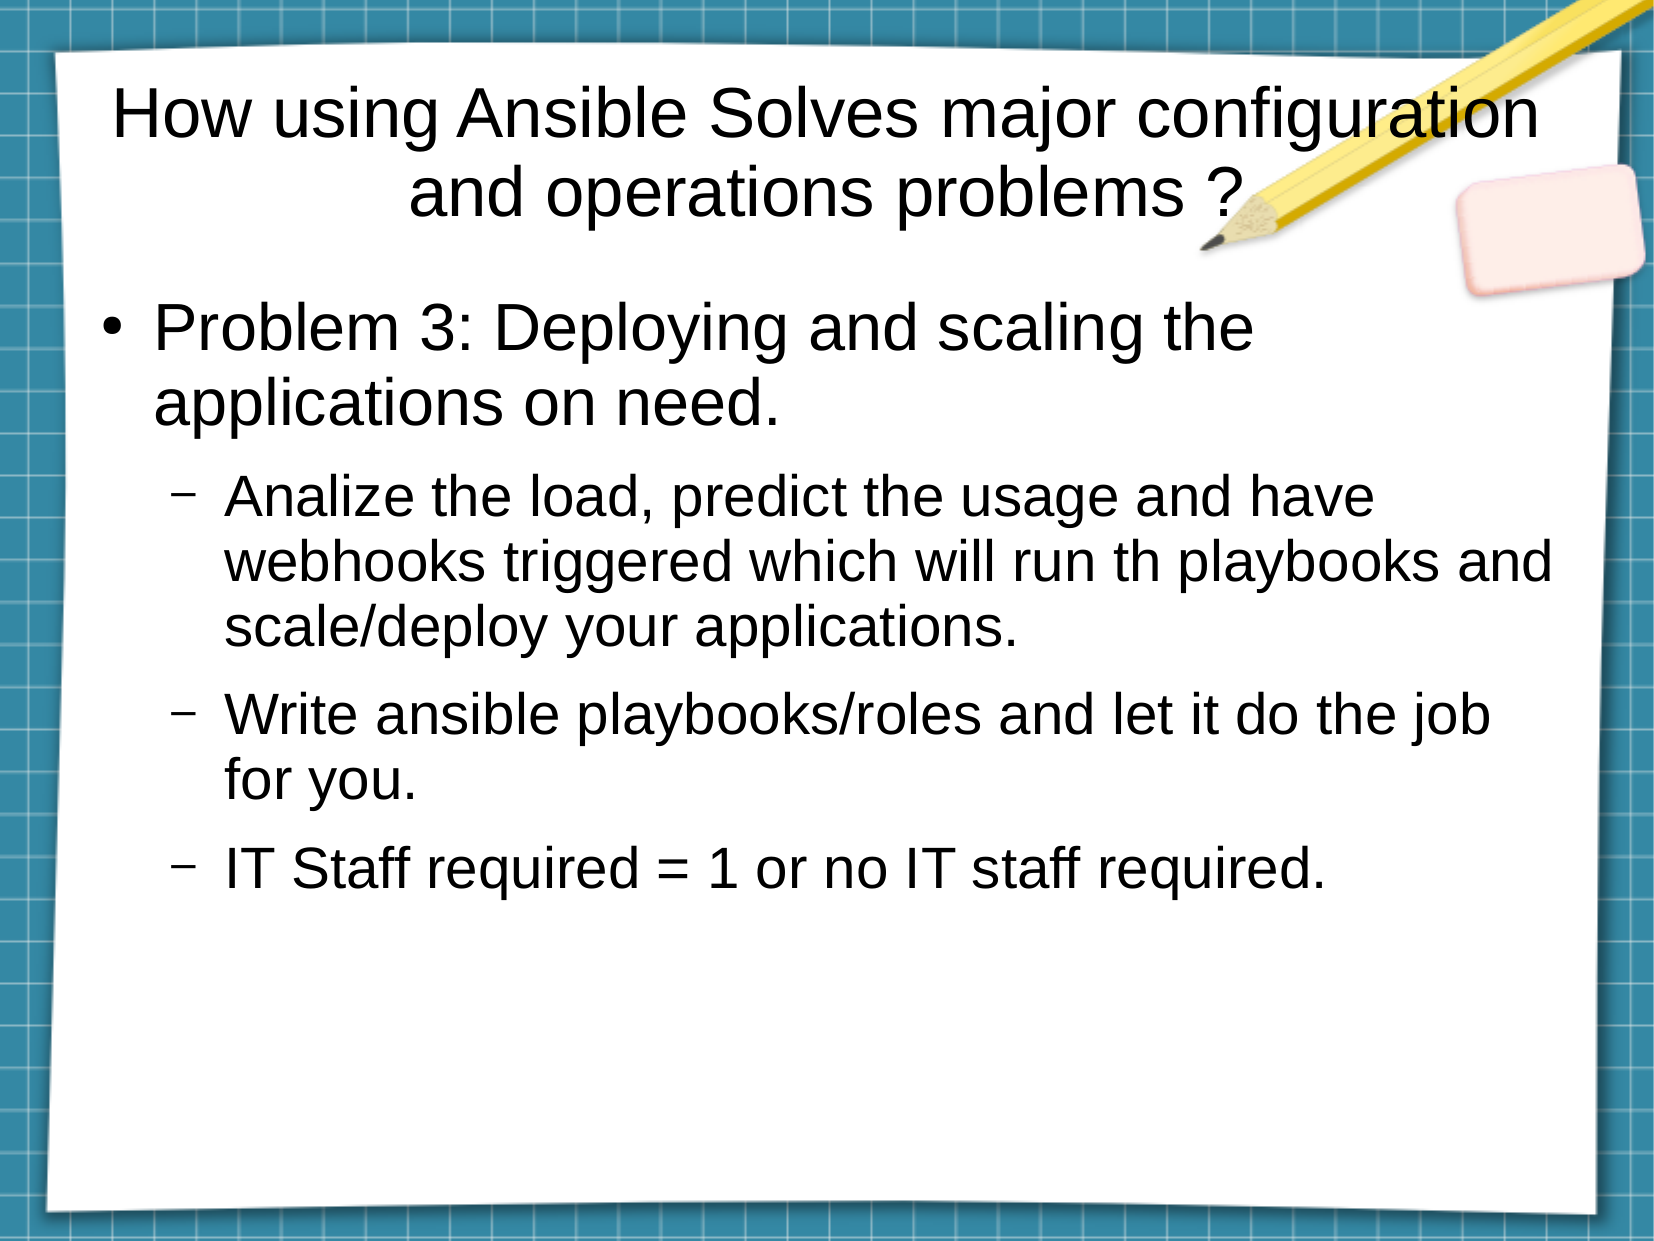

# How using Ansible Solves major configuration and operations problems ?
Problem 3: Deploying and scaling the applications on need.
Analize the load, predict the usage and have webhooks triggered which will run th playbooks and scale/deploy your applications.
Write ansible playbooks/roles and let it do the job for you.
IT Staff required = 1 or no IT staff required.